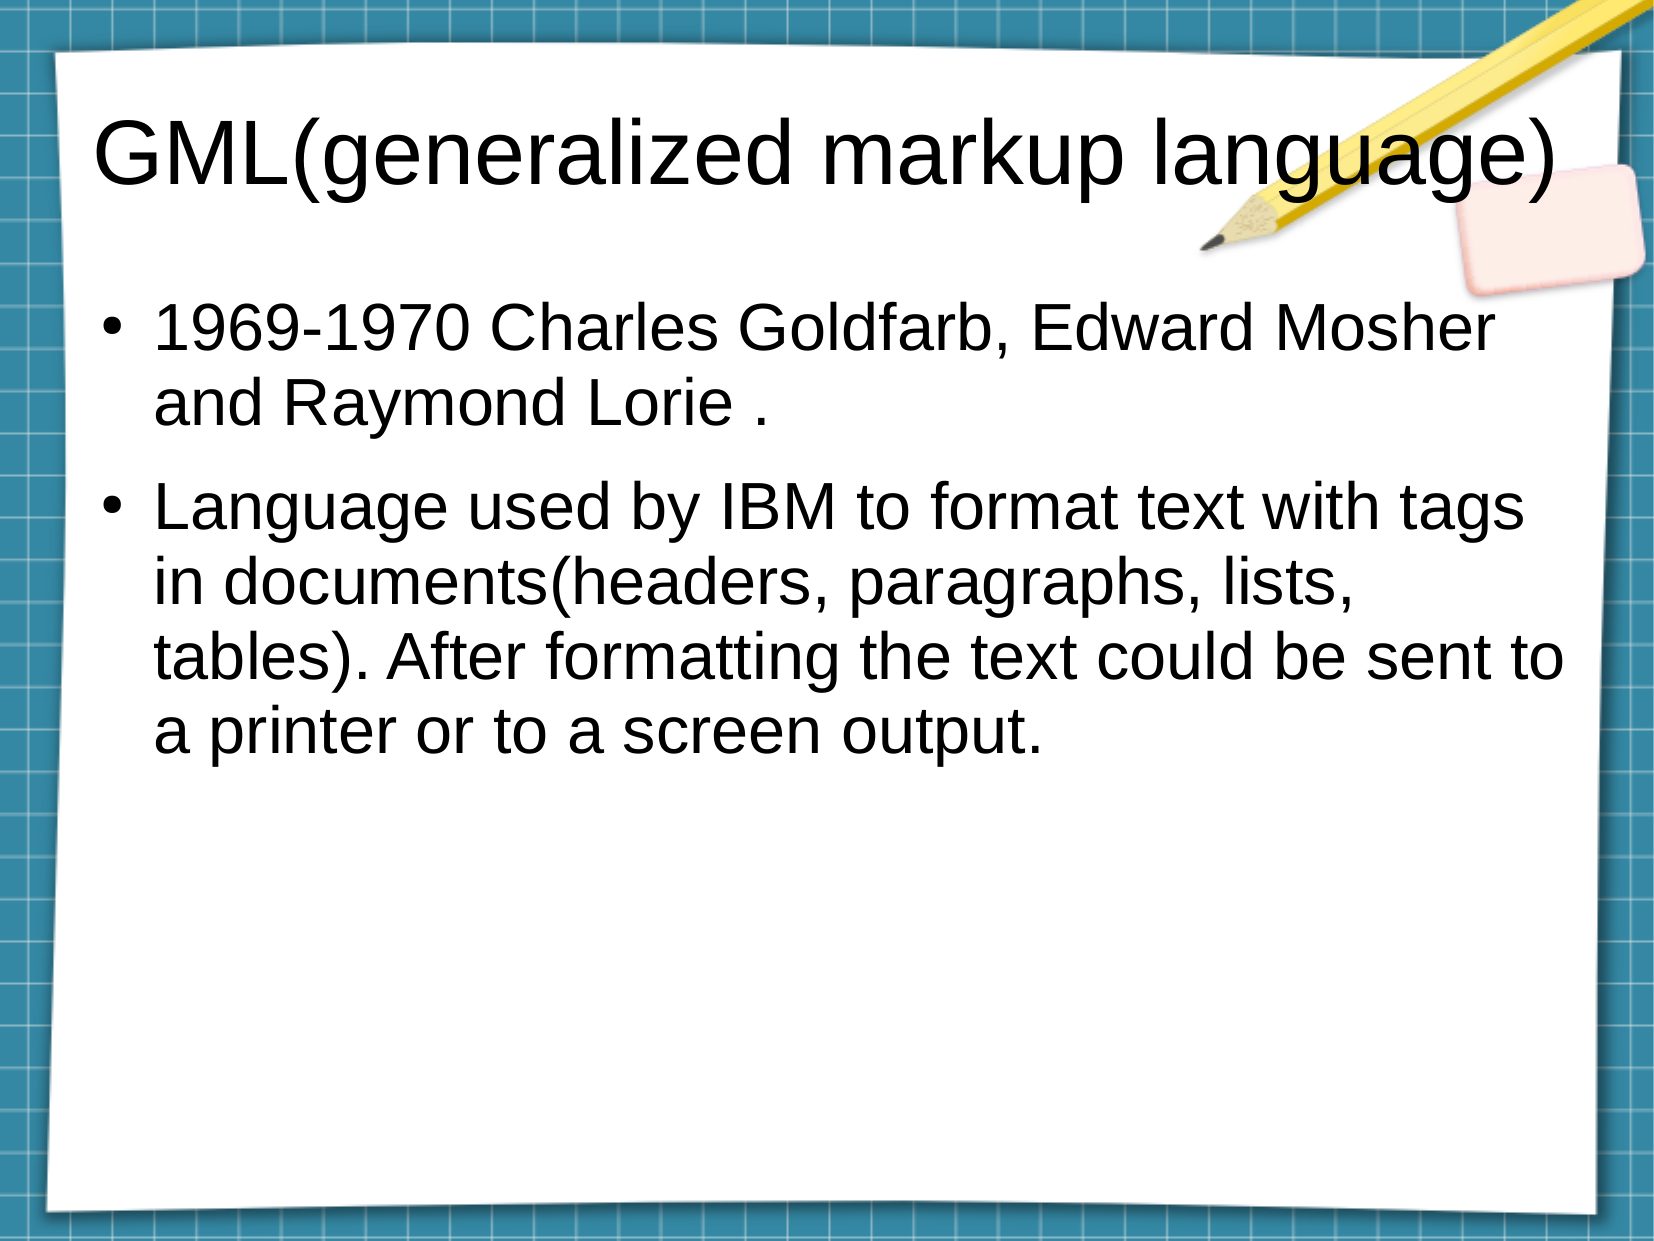

# GML(generalized markup language)
1969-1970 Charles Goldfarb, Edward Mosher and Raymond Lorie .
Language used by IBM to format text with tags in documents(headers, paragraphs, lists, tables). After formatting the text could be sent to a printer or to a screen output.